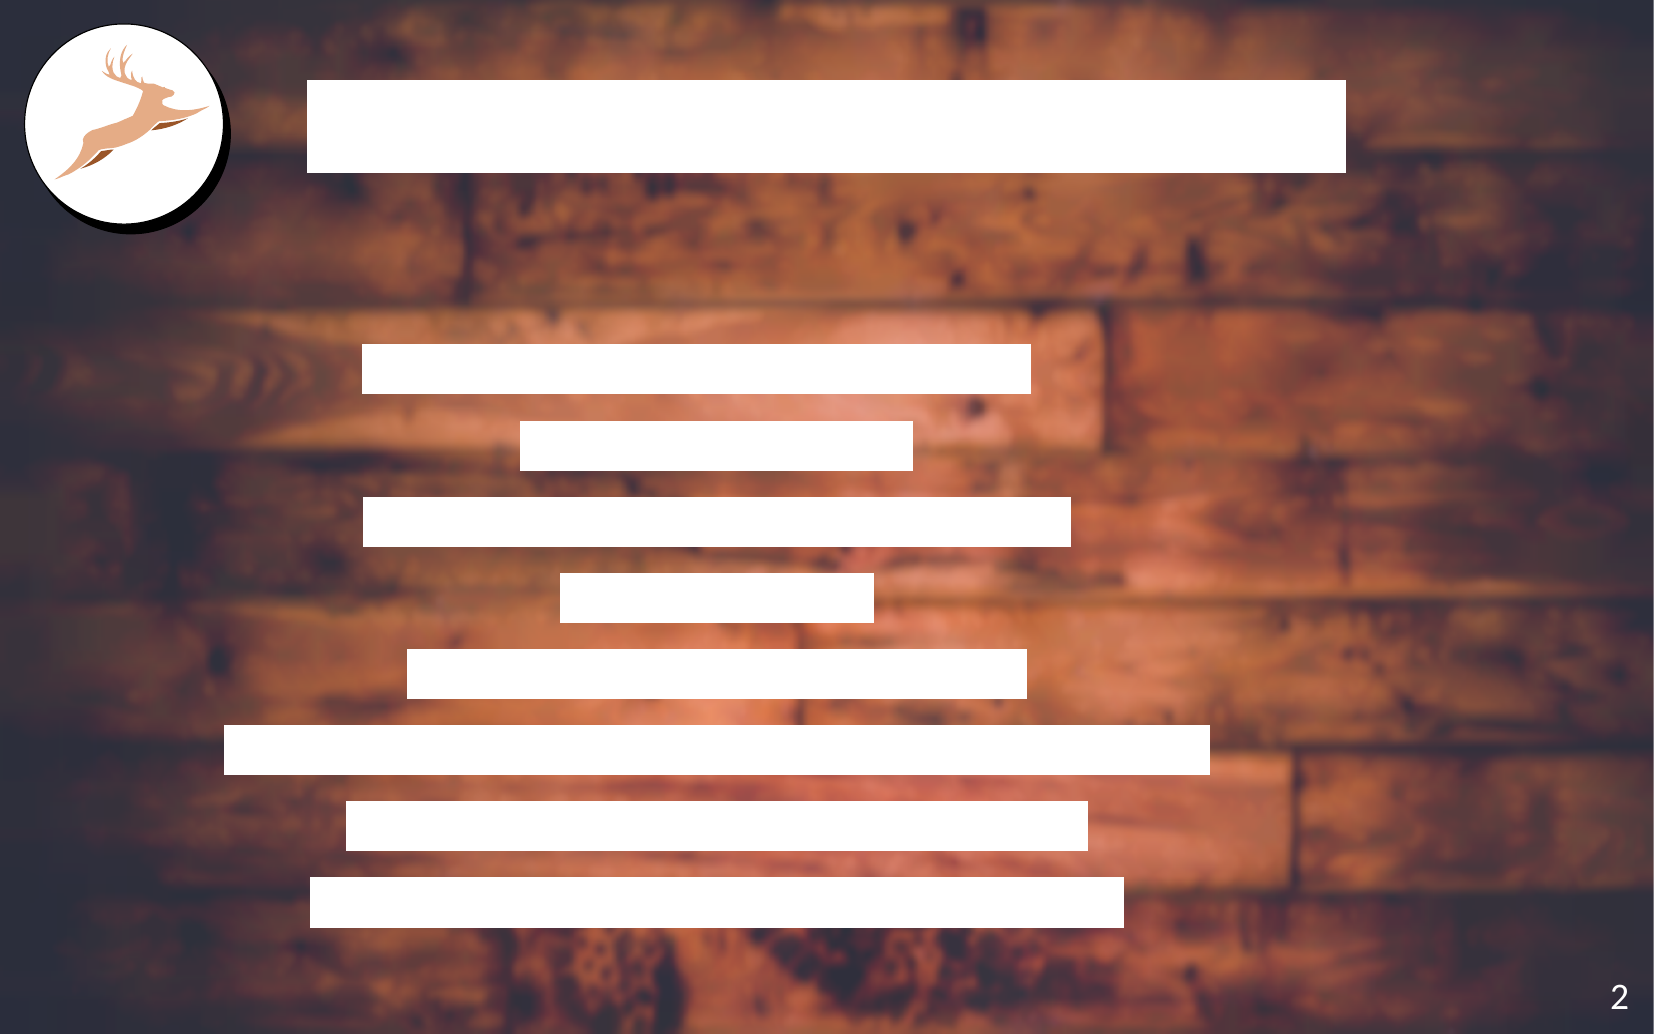

# Présentation de l'application
Application de gestion de projets
Gestion utilisateurs
Création de projets, spécialisations
« Dashboards »
Tâches, sous-tâches, membres
Gestion de droits : membres, admins et créateur
Modifications perçues en temps réel
Se distinguer de l'existant => Ergonomie
2